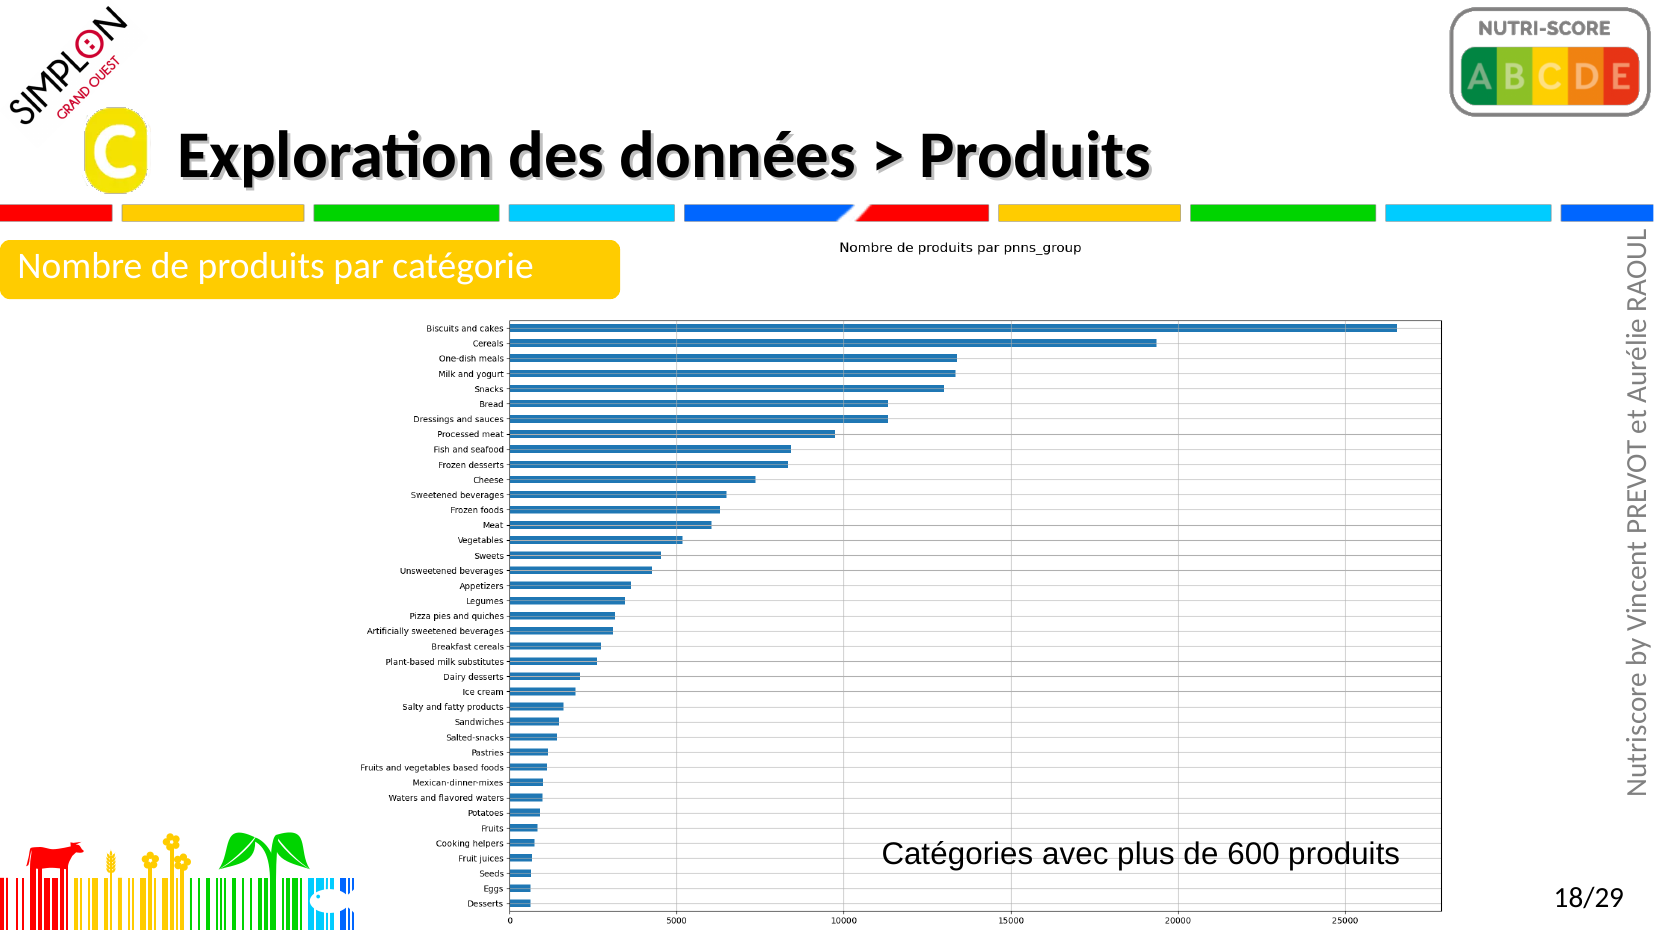

# Exploration des données > Produits
Nombre de produits par catégorie
Catégories avec plus de 600 produits
18